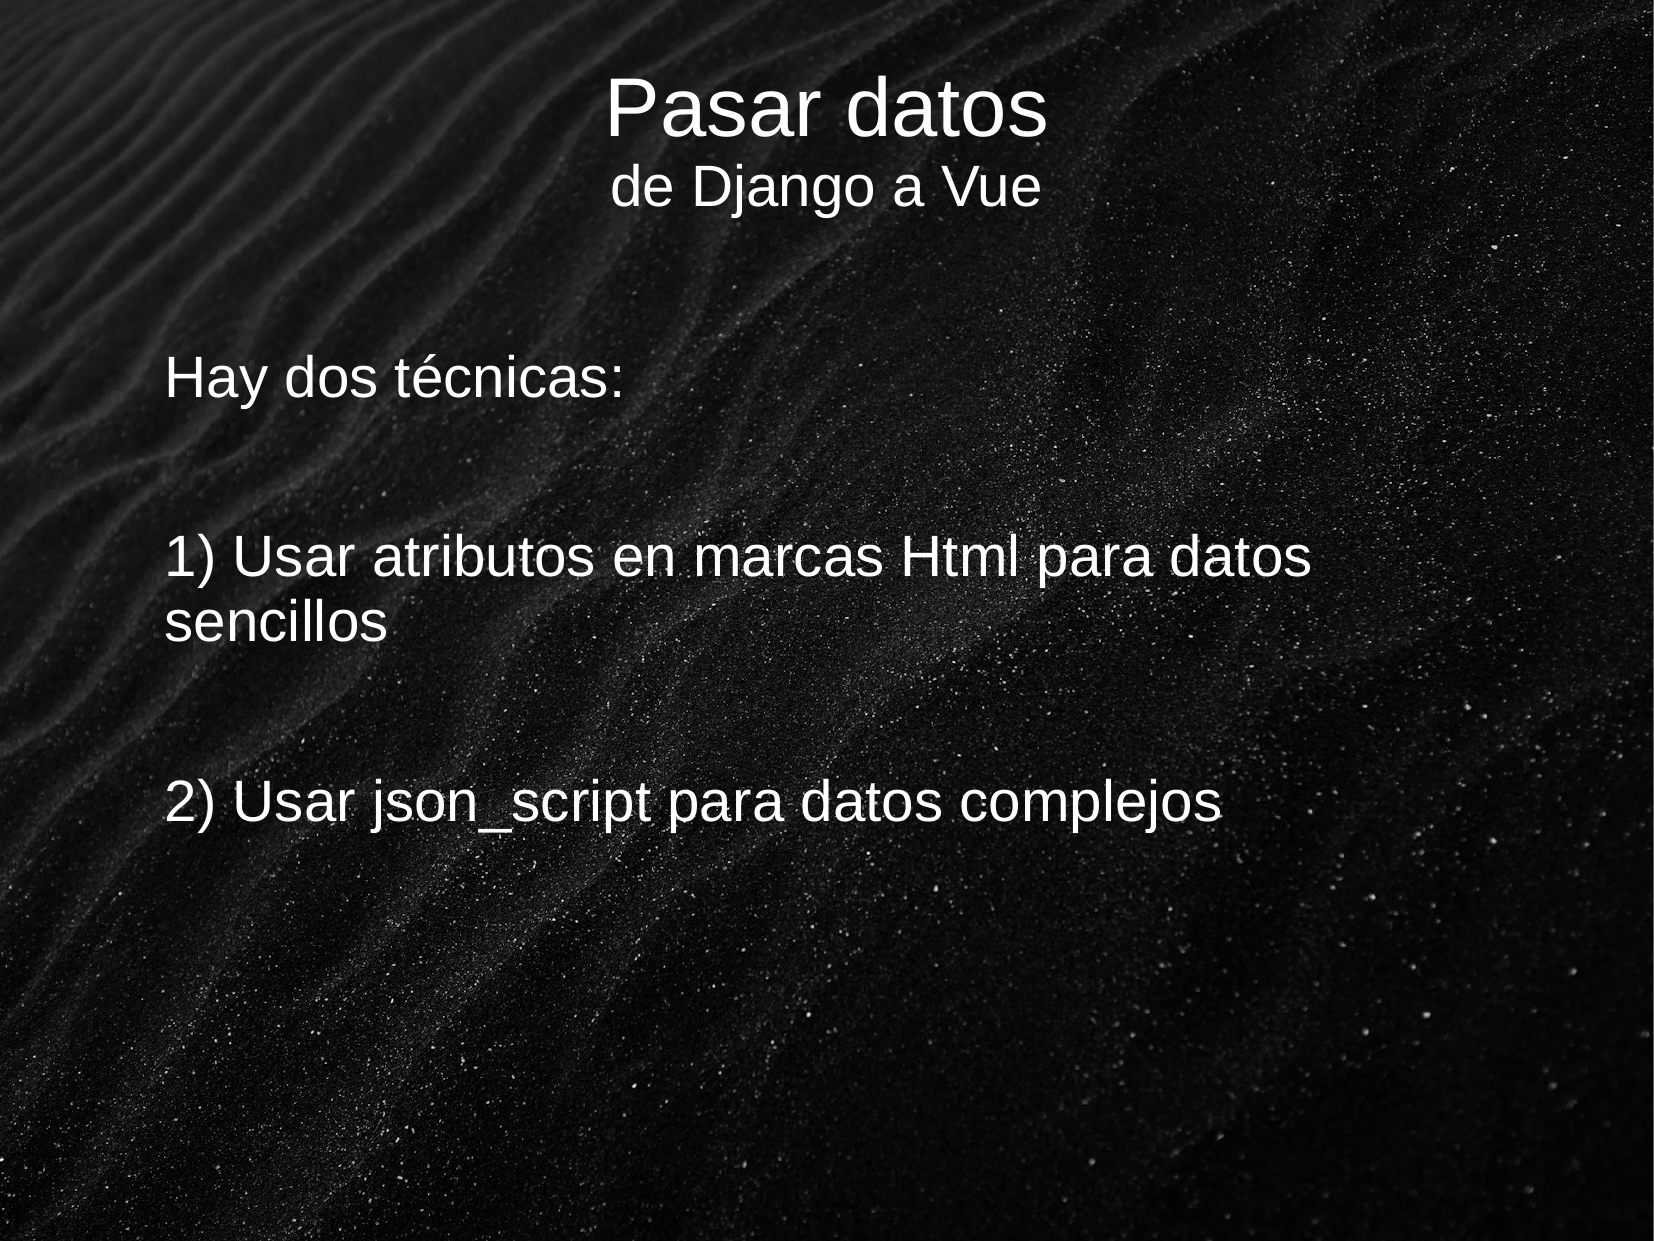

# Pasar datos de Django a Vue
Hay dos técnicas:
1) Usar atributos en marcas Html para datos sencillos
2) Usar json_script para datos complejos